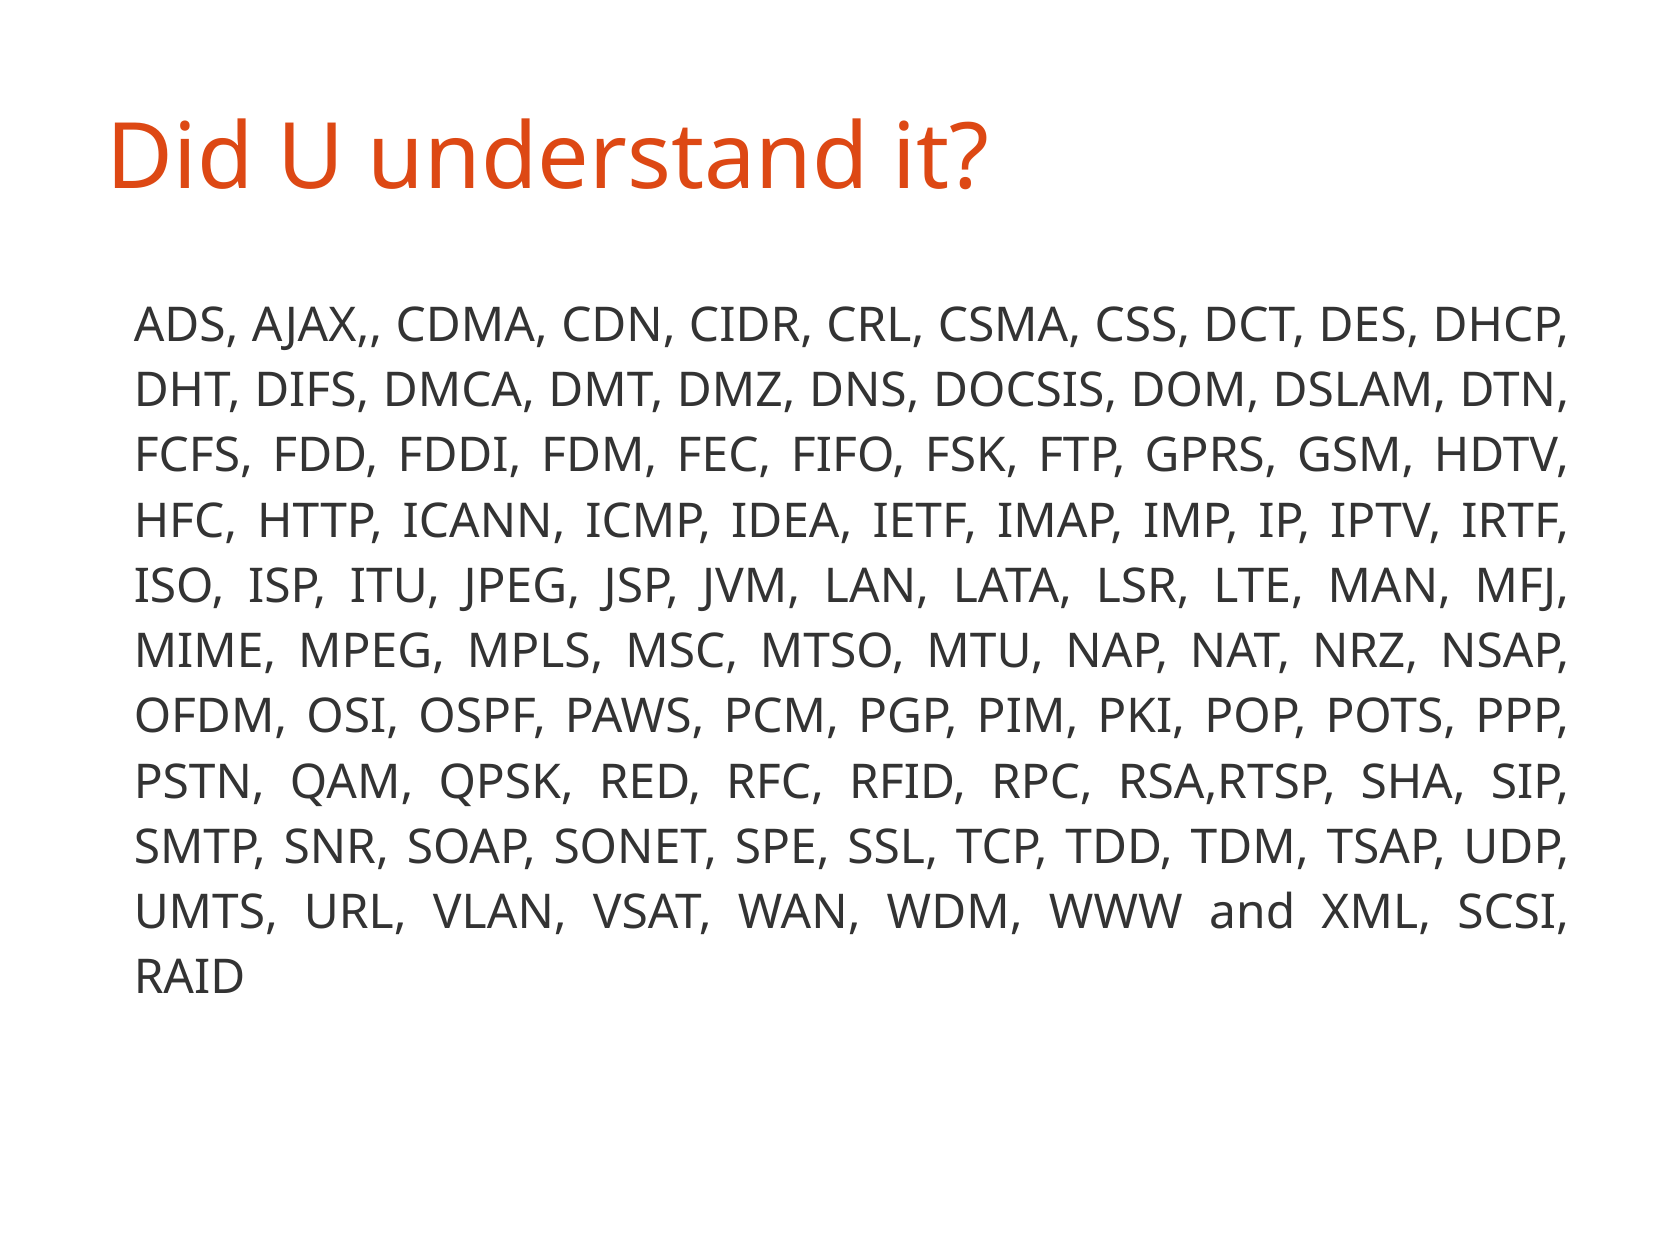

# Did U understand it?
ADS, AJAX,, CDMA, CDN, CIDR, CRL, CSMA, CSS, DCT, DES, DHCP, DHT, DIFS, DMCA, DMT, DMZ, DNS, DOCSIS, DOM, DSLAM, DTN, FCFS, FDD, FDDI, FDM, FEC, FIFO, FSK, FTP, GPRS, GSM, HDTV, HFC, HTTP, ICANN, ICMP, IDEA, IETF, IMAP, IMP, IP, IPTV, IRTF, ISO, ISP, ITU, JPEG, JSP, JVM, LAN, LATA, LSR, LTE, MAN, MFJ, MIME, MPEG, MPLS, MSC, MTSO, MTU, NAP, NAT, NRZ, NSAP, OFDM, OSI, OSPF, PAWS, PCM, PGP, PIM, PKI, POP, POTS, PPP, PSTN, QAM, QPSK, RED, RFC, RFID, RPC, RSA,RTSP, SHA, SIP, SMTP, SNR, SOAP, SONET, SPE, SSL, TCP, TDD, TDM, TSAP, UDP, UMTS, URL, VLAN, VSAT, WAN, WDM, WWW and XML, SCSI, RAID